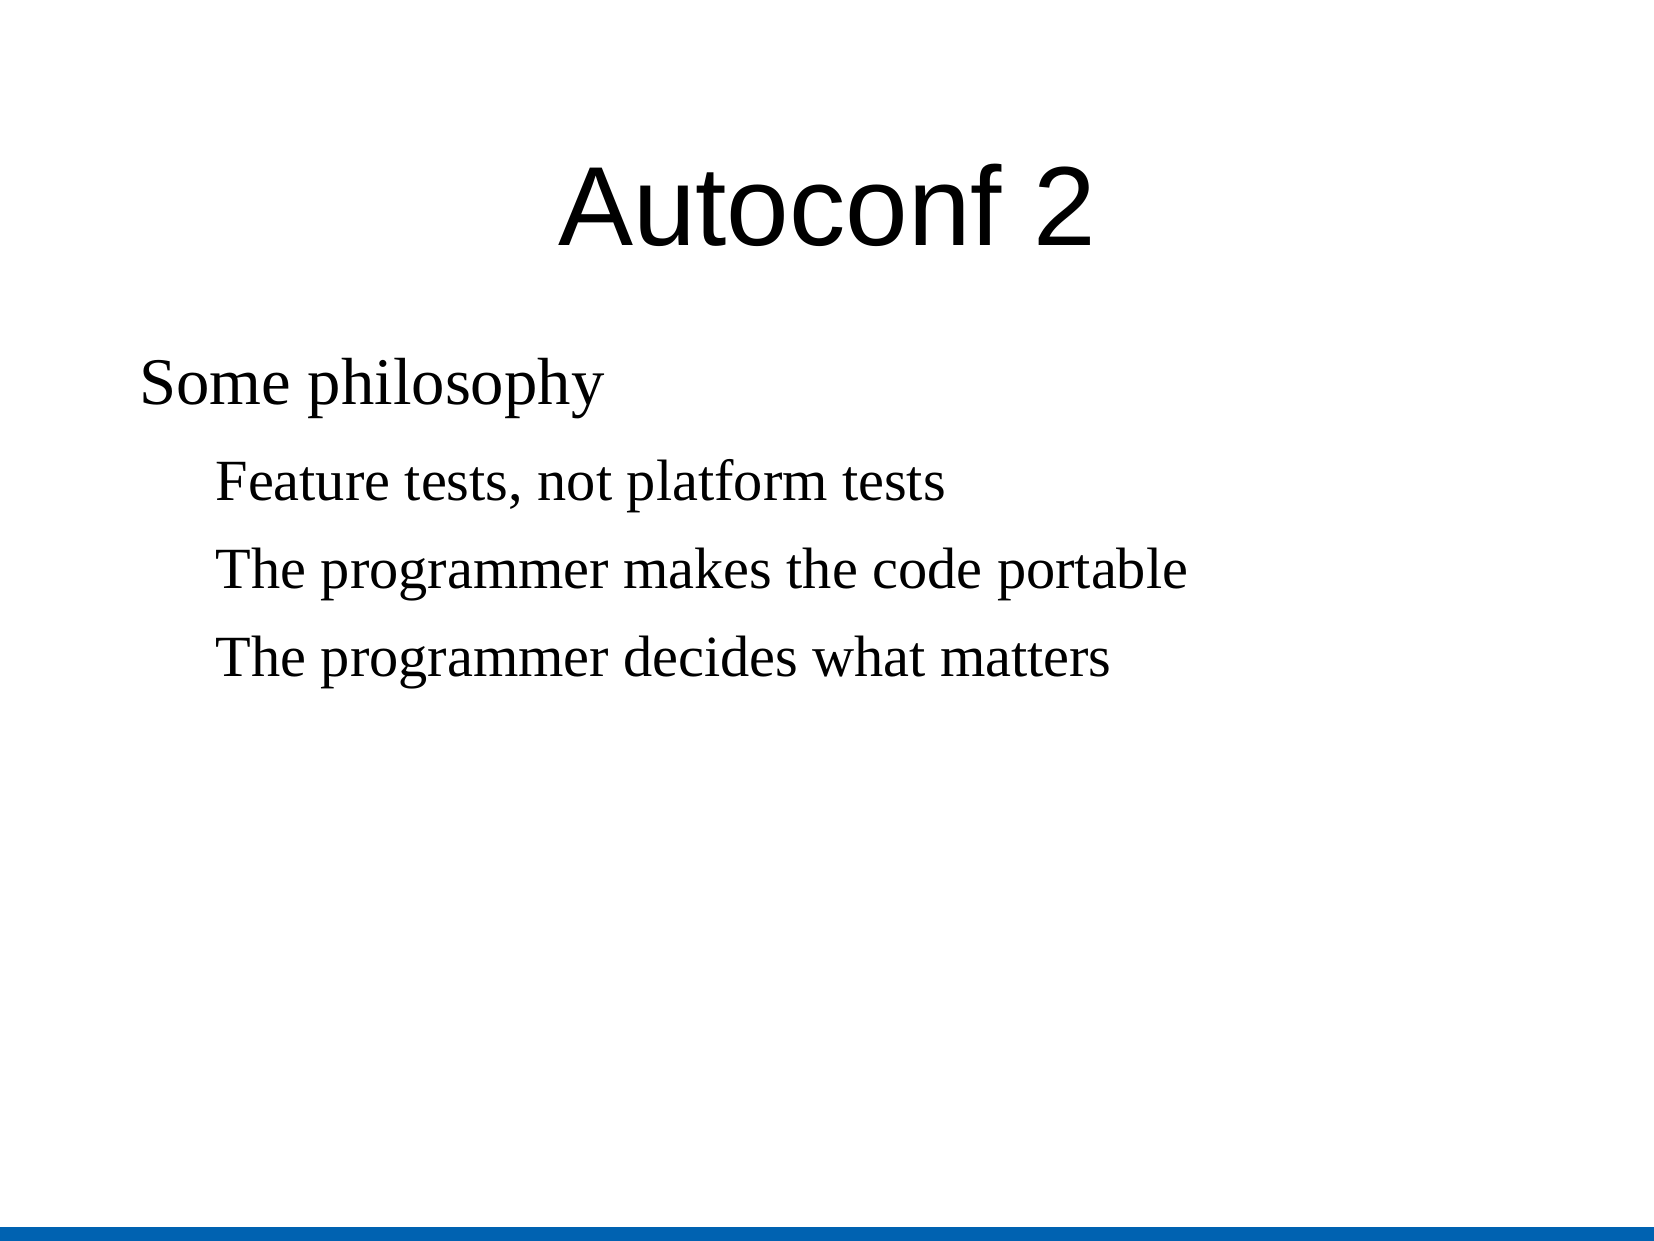

# Autoconf 2
Some philosophy
Feature tests, not platform tests
The programmer makes the code portable
The programmer decides what matters